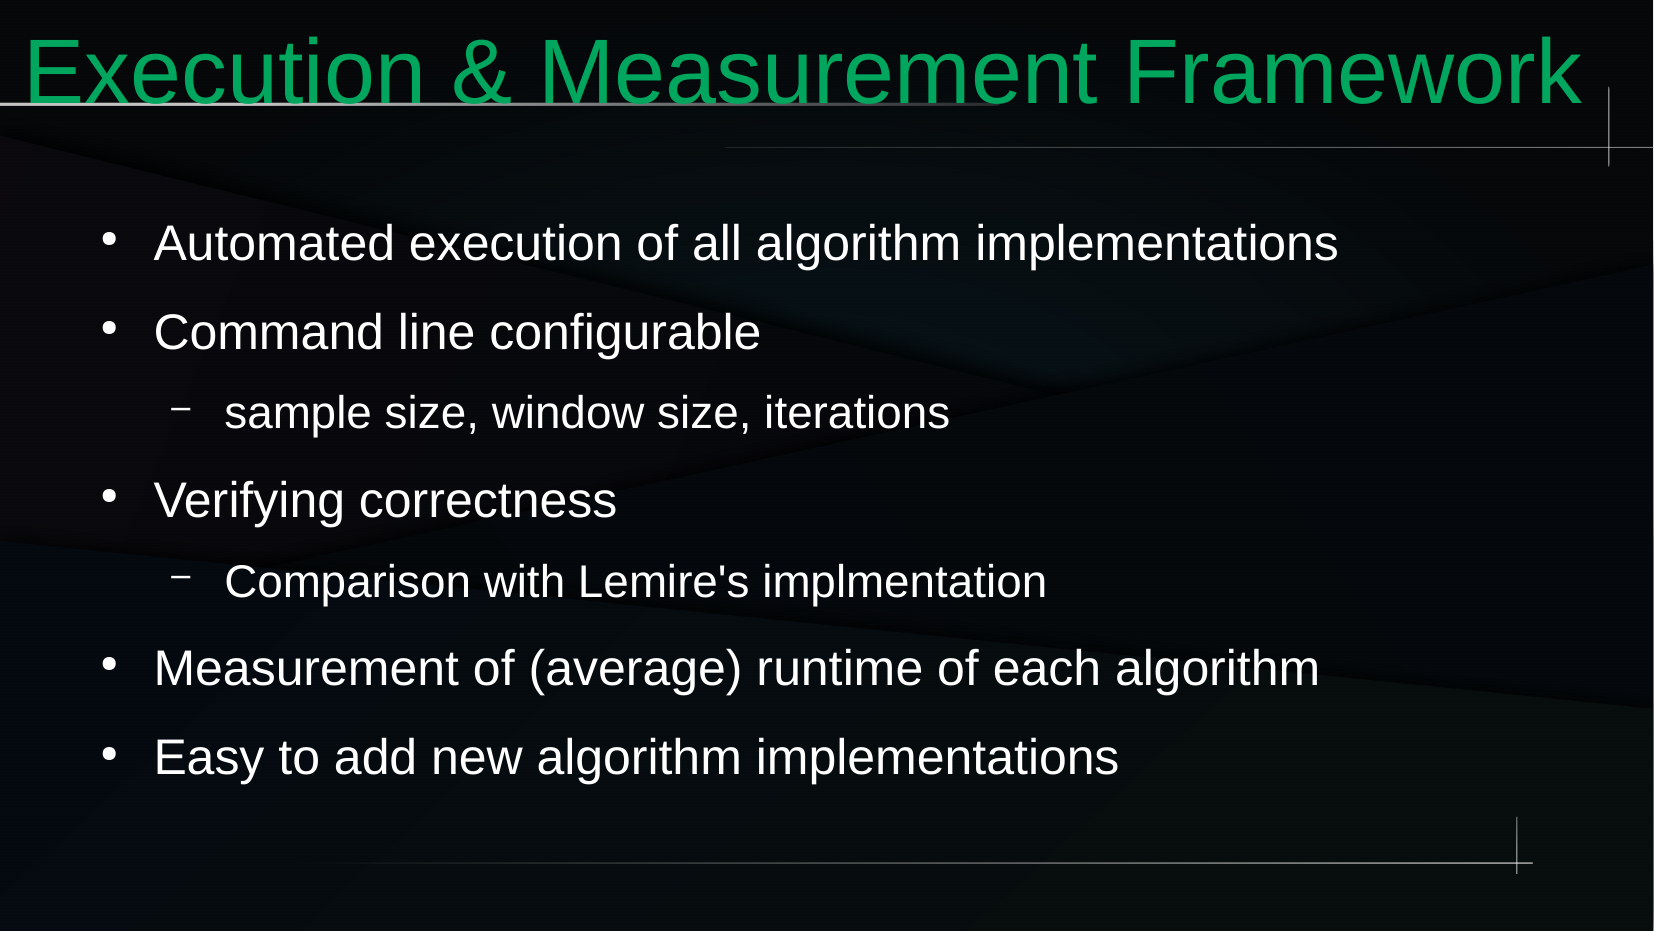

# Execution & Measurement Framework
Automated execution of all algorithm implementations
Command line configurable
sample size, window size, iterations
Verifying correctness
Comparison with Lemire's implmentation
Measurement of (average) runtime of each algorithm
Easy to add new algorithm implementations